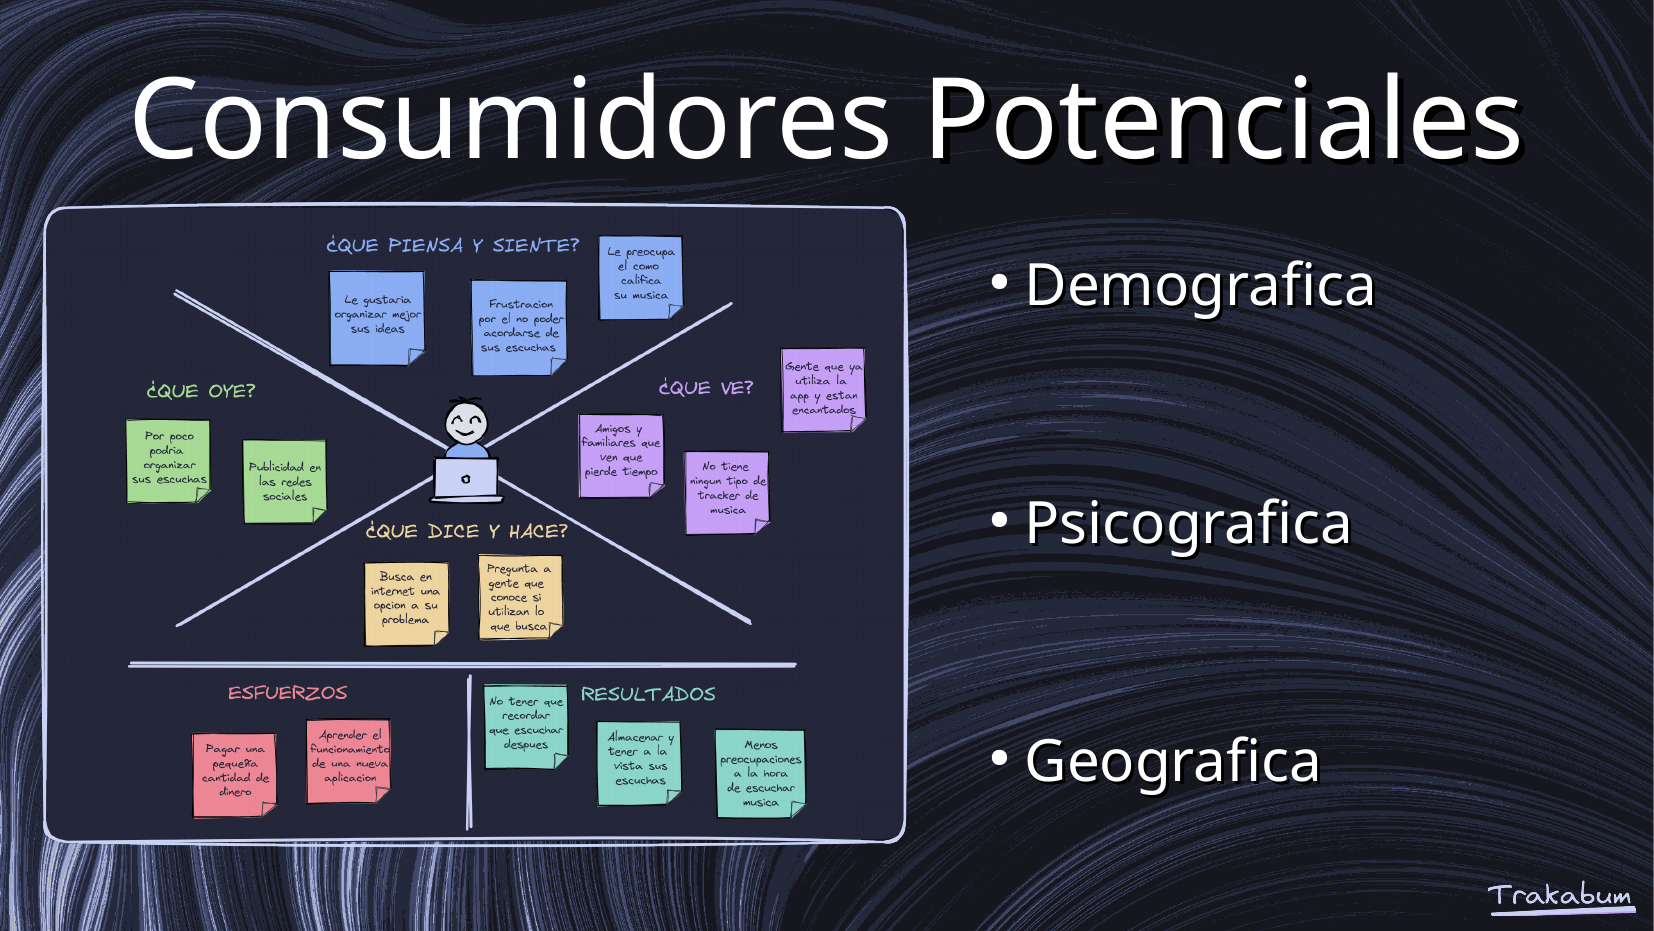

# Consumidores Potenciales
Demografica
Psicografica
Geografica
Comporta-mental